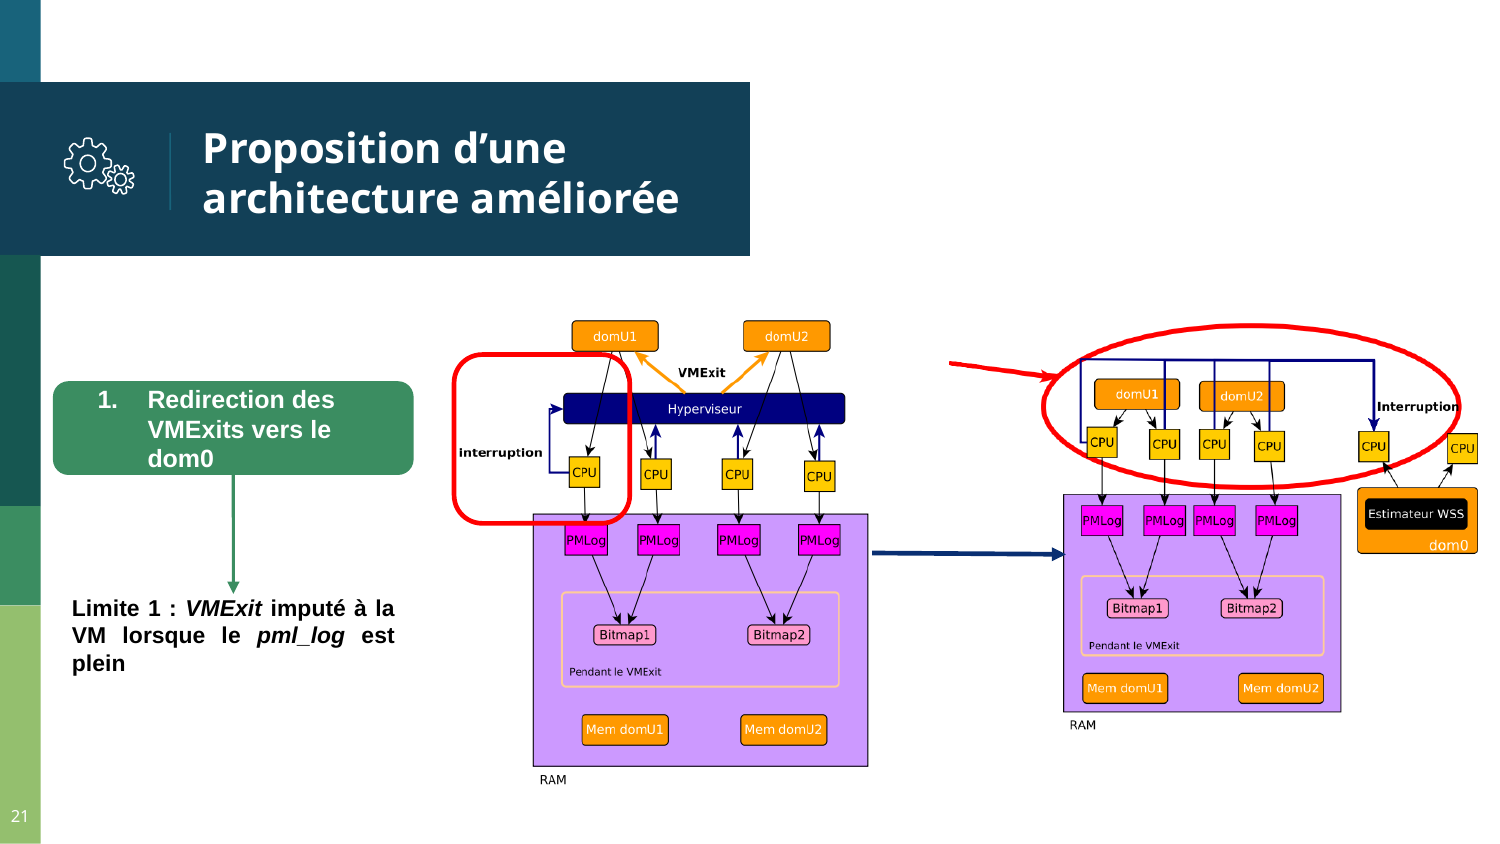

# Proposition d’une architecture améliorée
Redirection des VMExits vers le dom0
Limite 1 : VMExit imputé à la VM lorsque le pml_log est plein